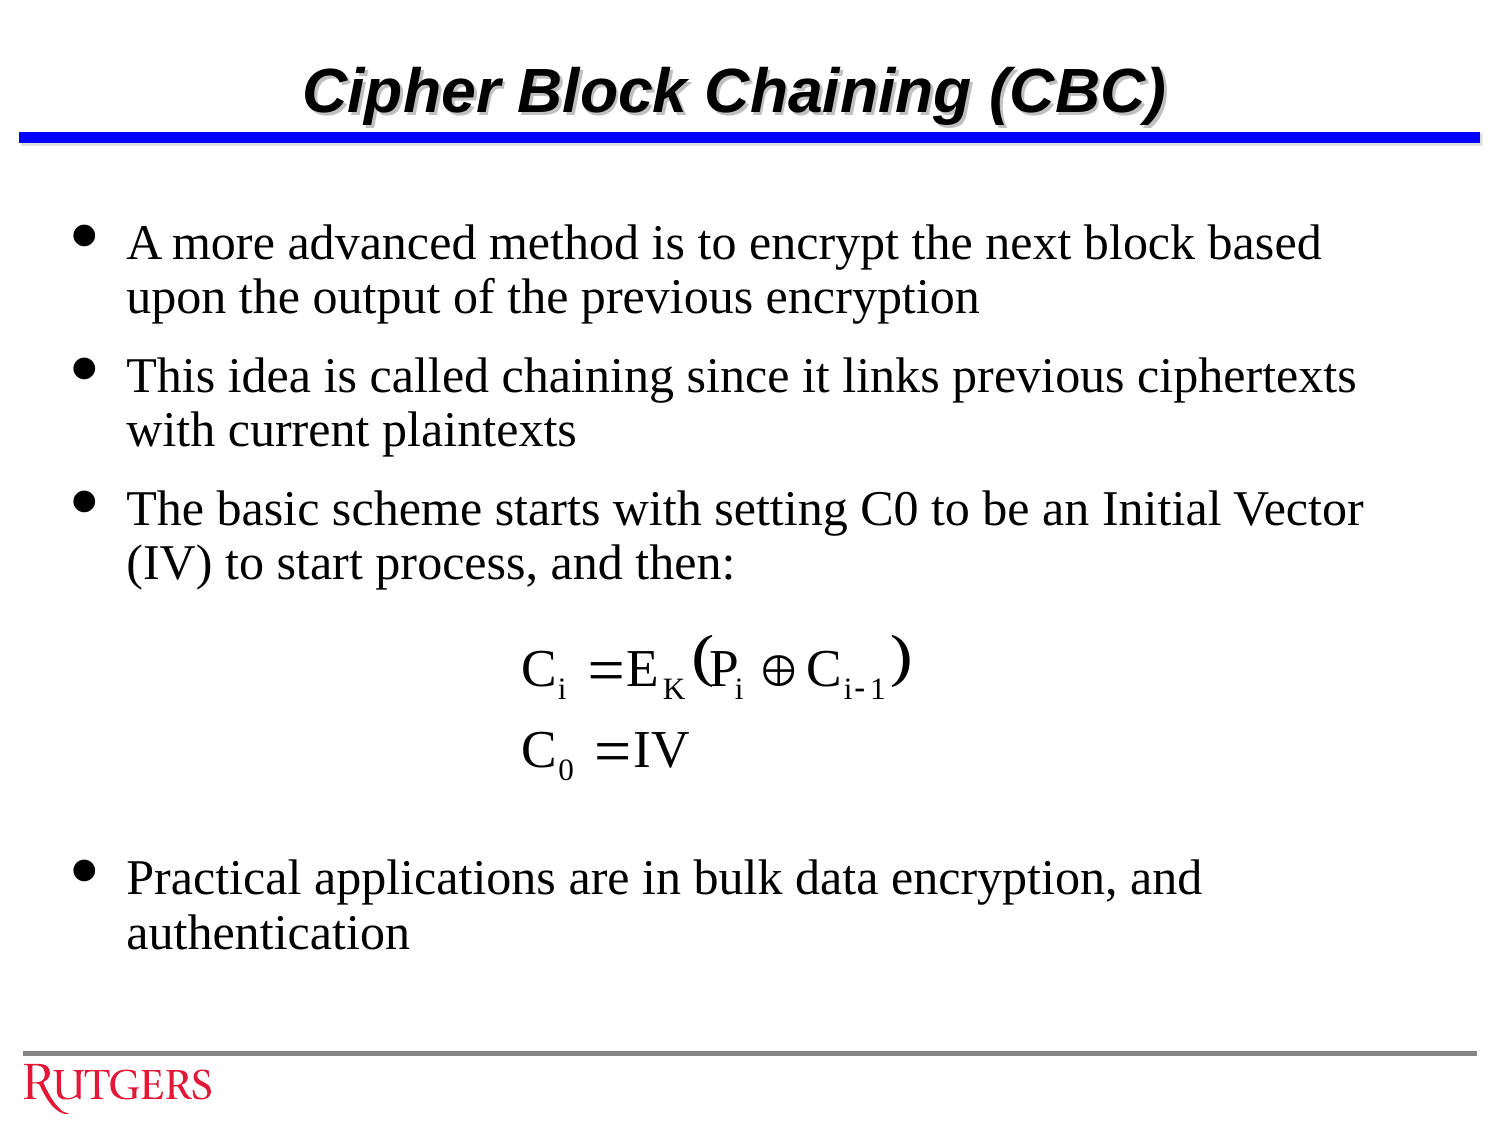

# Cipher Block Chaining (CBC)
A more advanced method is to encrypt the next block based upon the output of the previous encryption
This idea is called chaining since it links previous ciphertexts with current plaintexts
The basic scheme starts with setting C0 to be an Initial Vector (IV) to start process, and then:
Practical applications are in bulk data encryption, and authentication